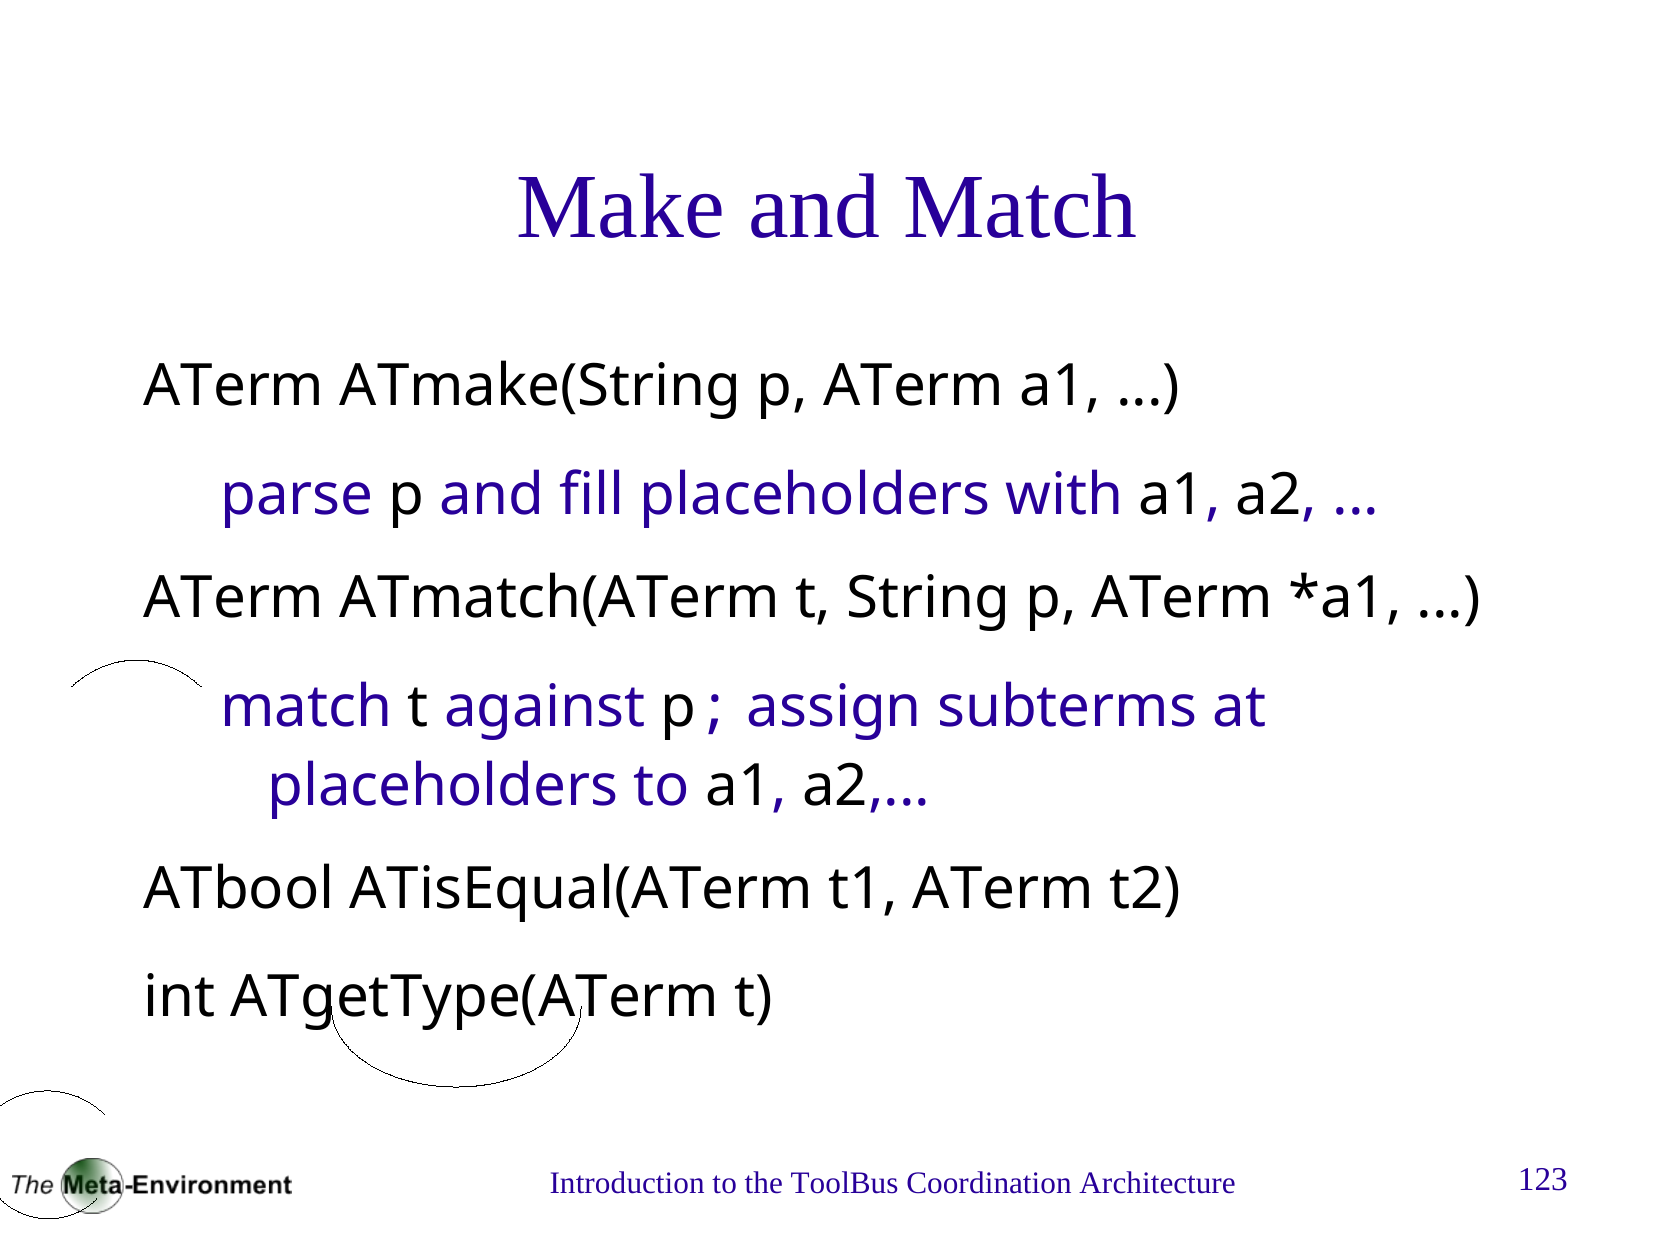

# Make and Match
ATerm ATmake(String p, ATerm a1, ...)
parse p and fill placeholders with a1, a2, ...
ATerm ATmatch(ATerm t, String p, ATerm *a1, ...)
match t against p; assign subterms at placeholders to a1, a2,...
ATbool ATisEqual(ATerm t1, ATerm t2)
int ATgetType(ATerm t)